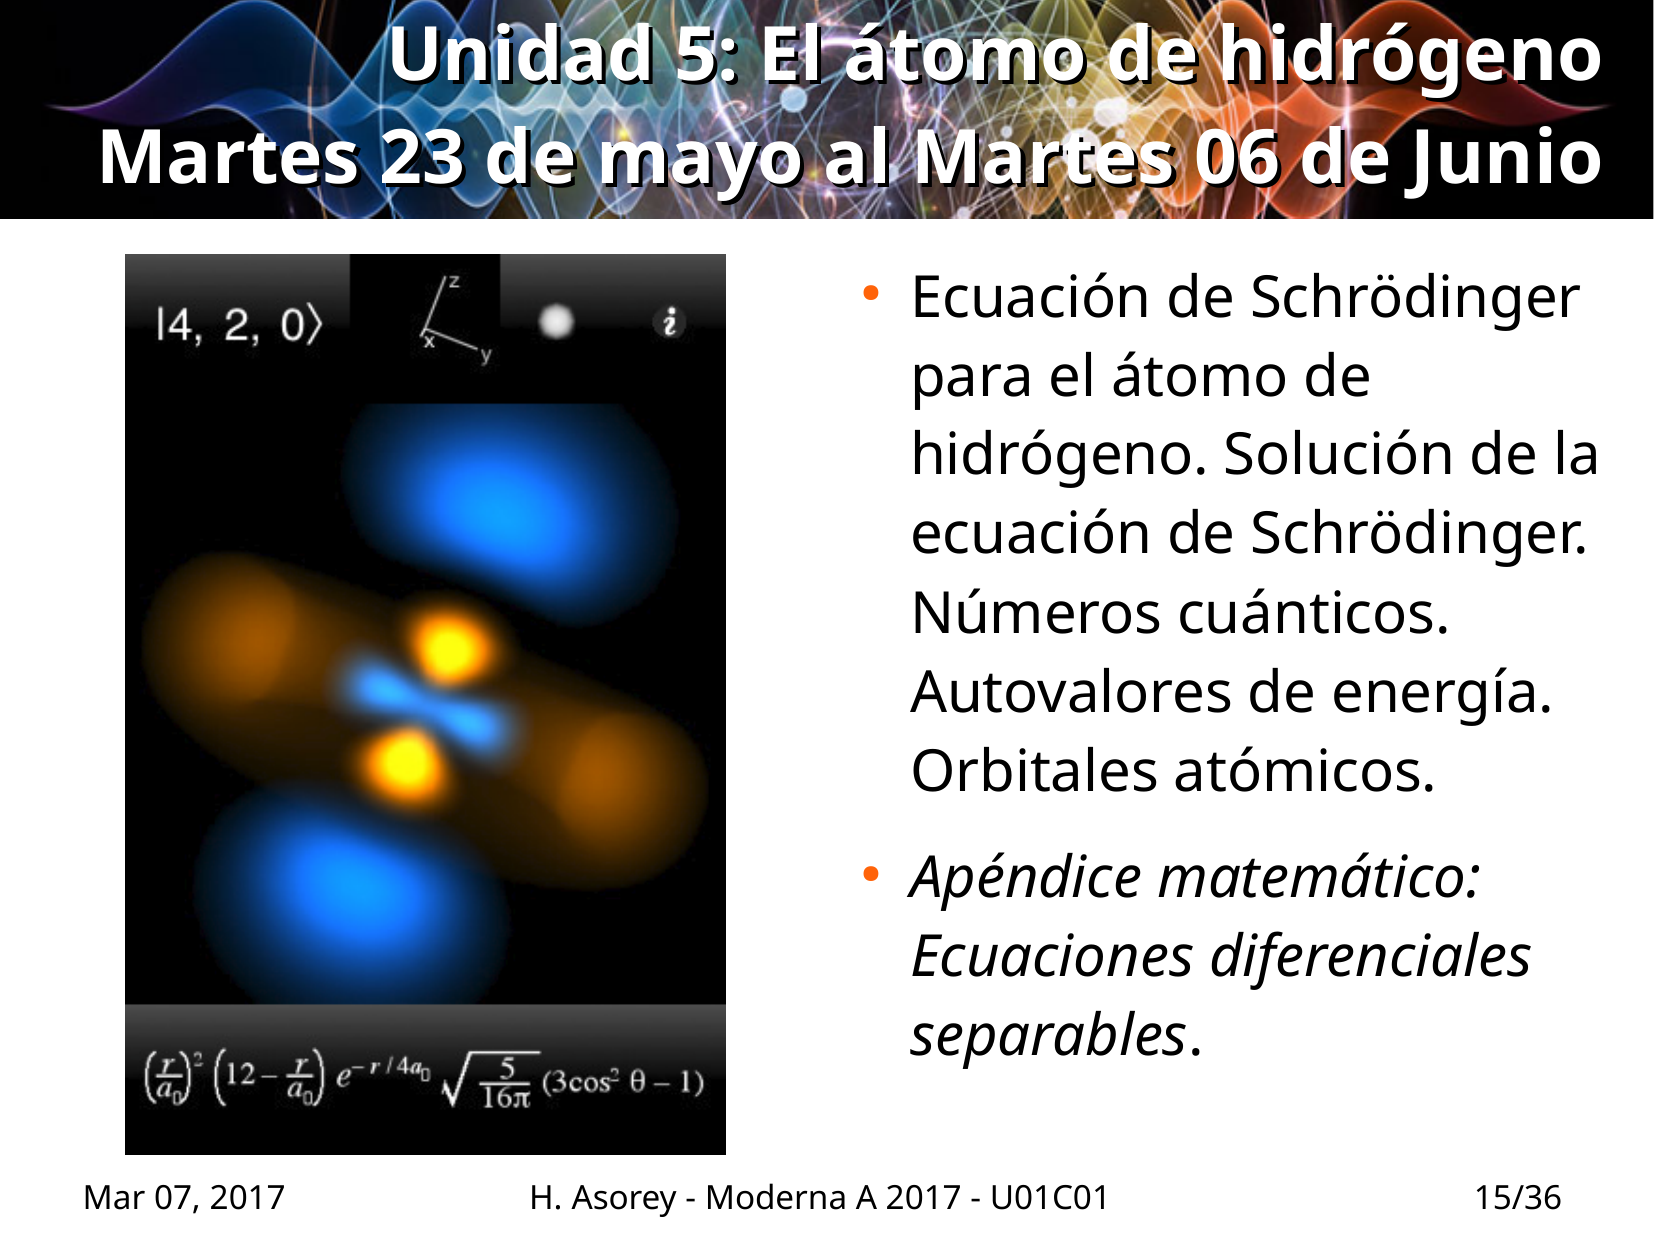

# Unidad 5: El átomo de hidrógeno Martes 23 de mayo al Martes 06 de Junio
Ecuación de Schrödinger para el átomo de hidrógeno. Solución de la ecuación de Schrödinger. Números cuánticos. Autovalores de energía. Orbitales atómicos.
Apéndice matemático: Ecuaciones diferenciales separables.
Mar 07, 2017
H. Asorey - Moderna A 2017 - U01C01
15